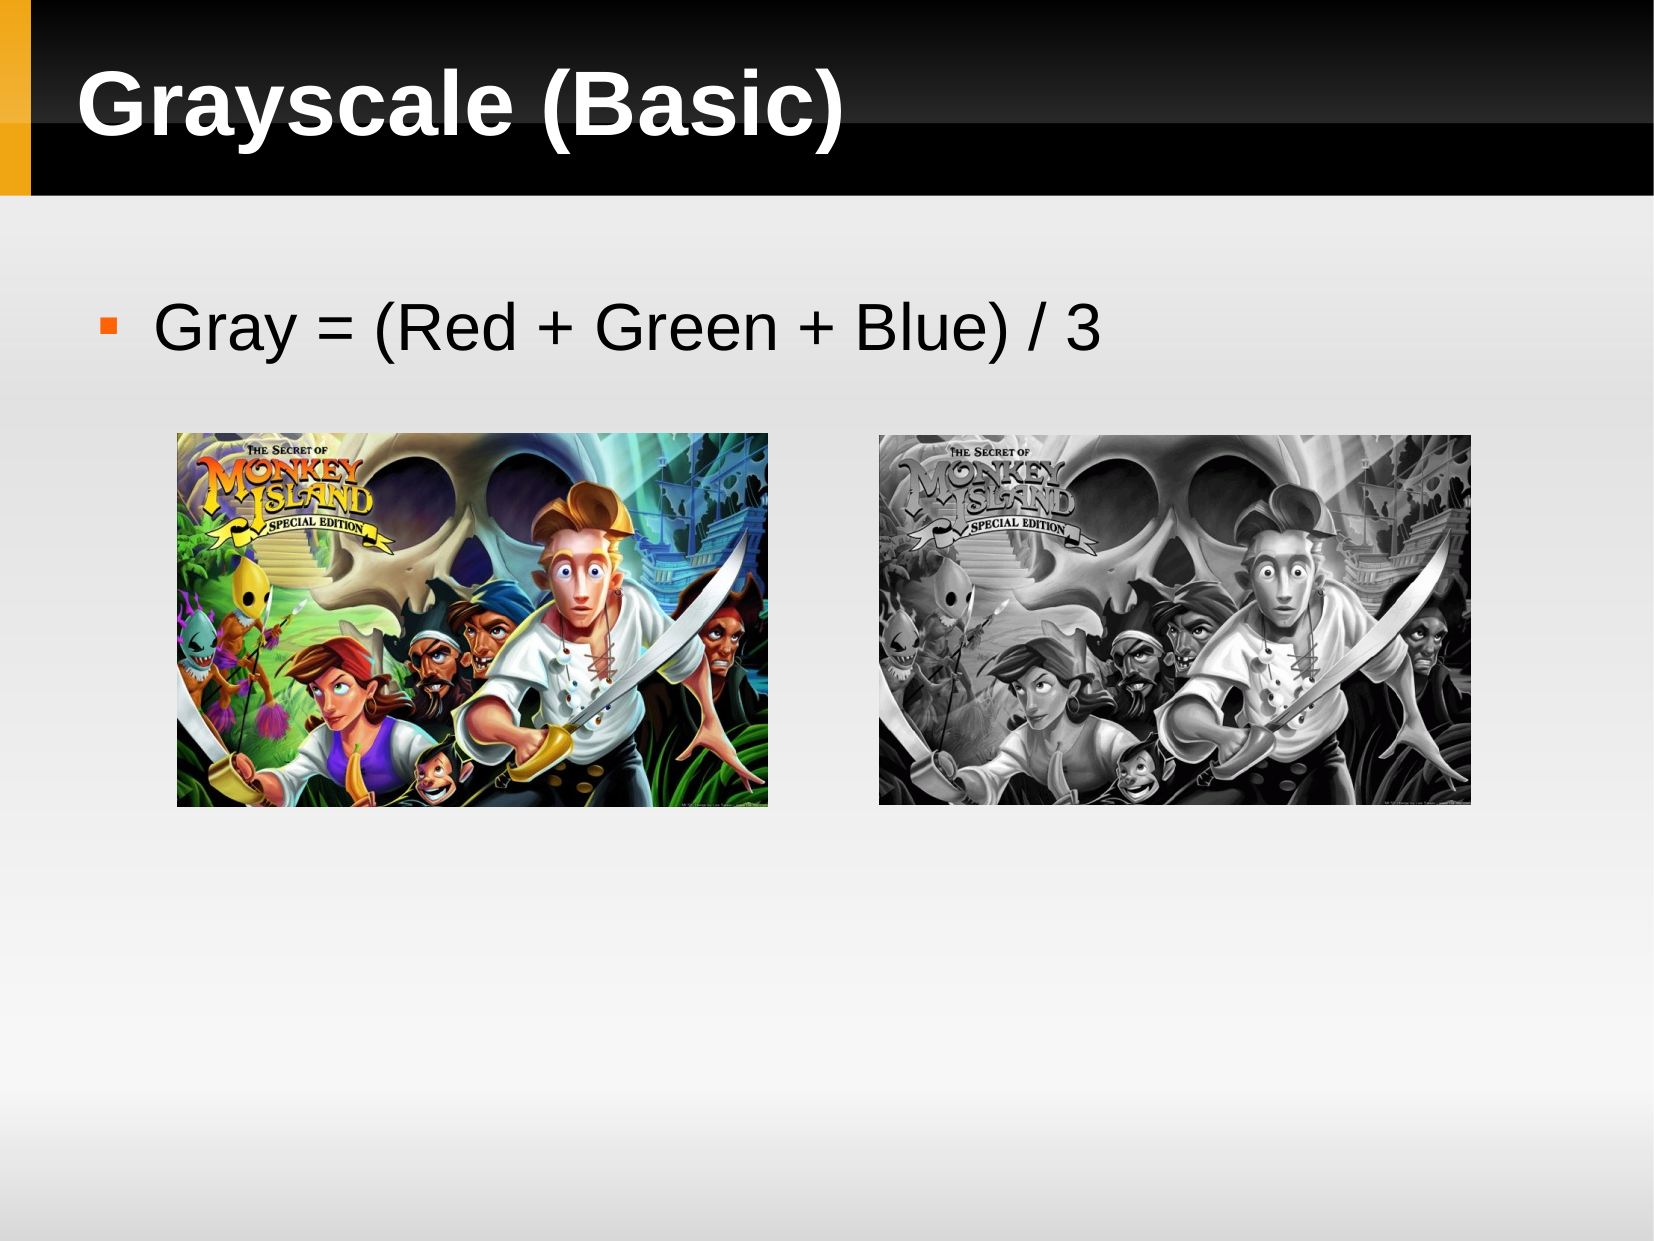

# Grayscale (Basic)
Gray = (Red + Green + Blue) / 3